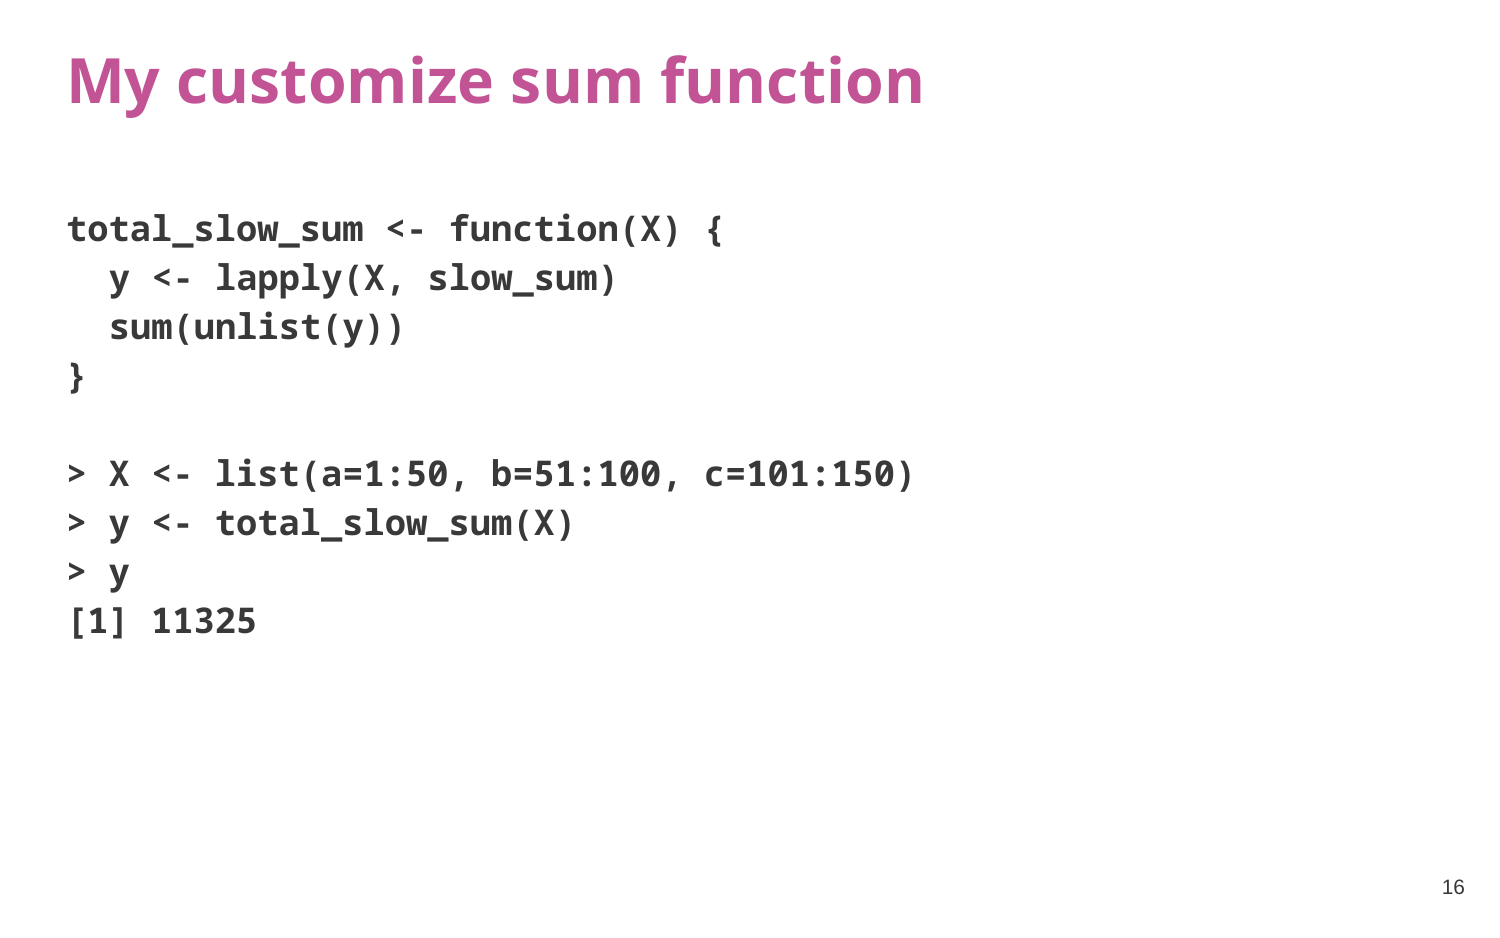

# My customize sum function
total_slow_sum <- function(X) {
 y <- lapply(X, slow_sum)
 sum(unlist(y))
}
> X <- list(a=1:50, b=51:100, c=101:150)
> y <- total_slow_sum(X)
> y
[1] 11325